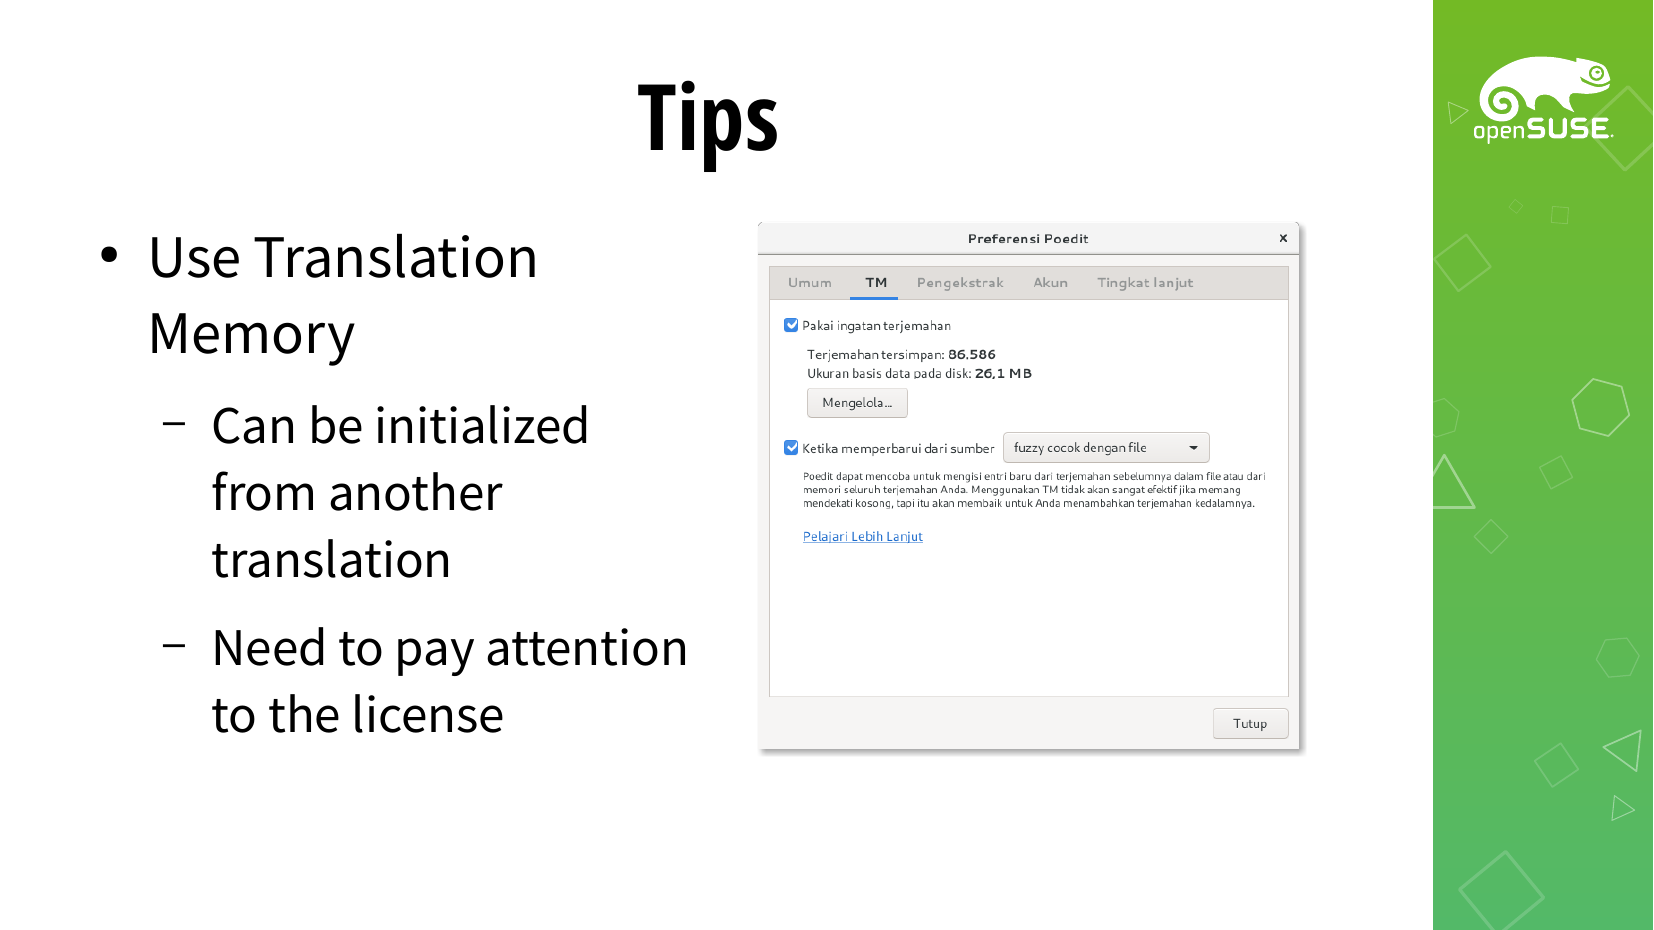

# Tips
Use Translation Memory
Can be initialized from another translation
Need to pay attention to the license